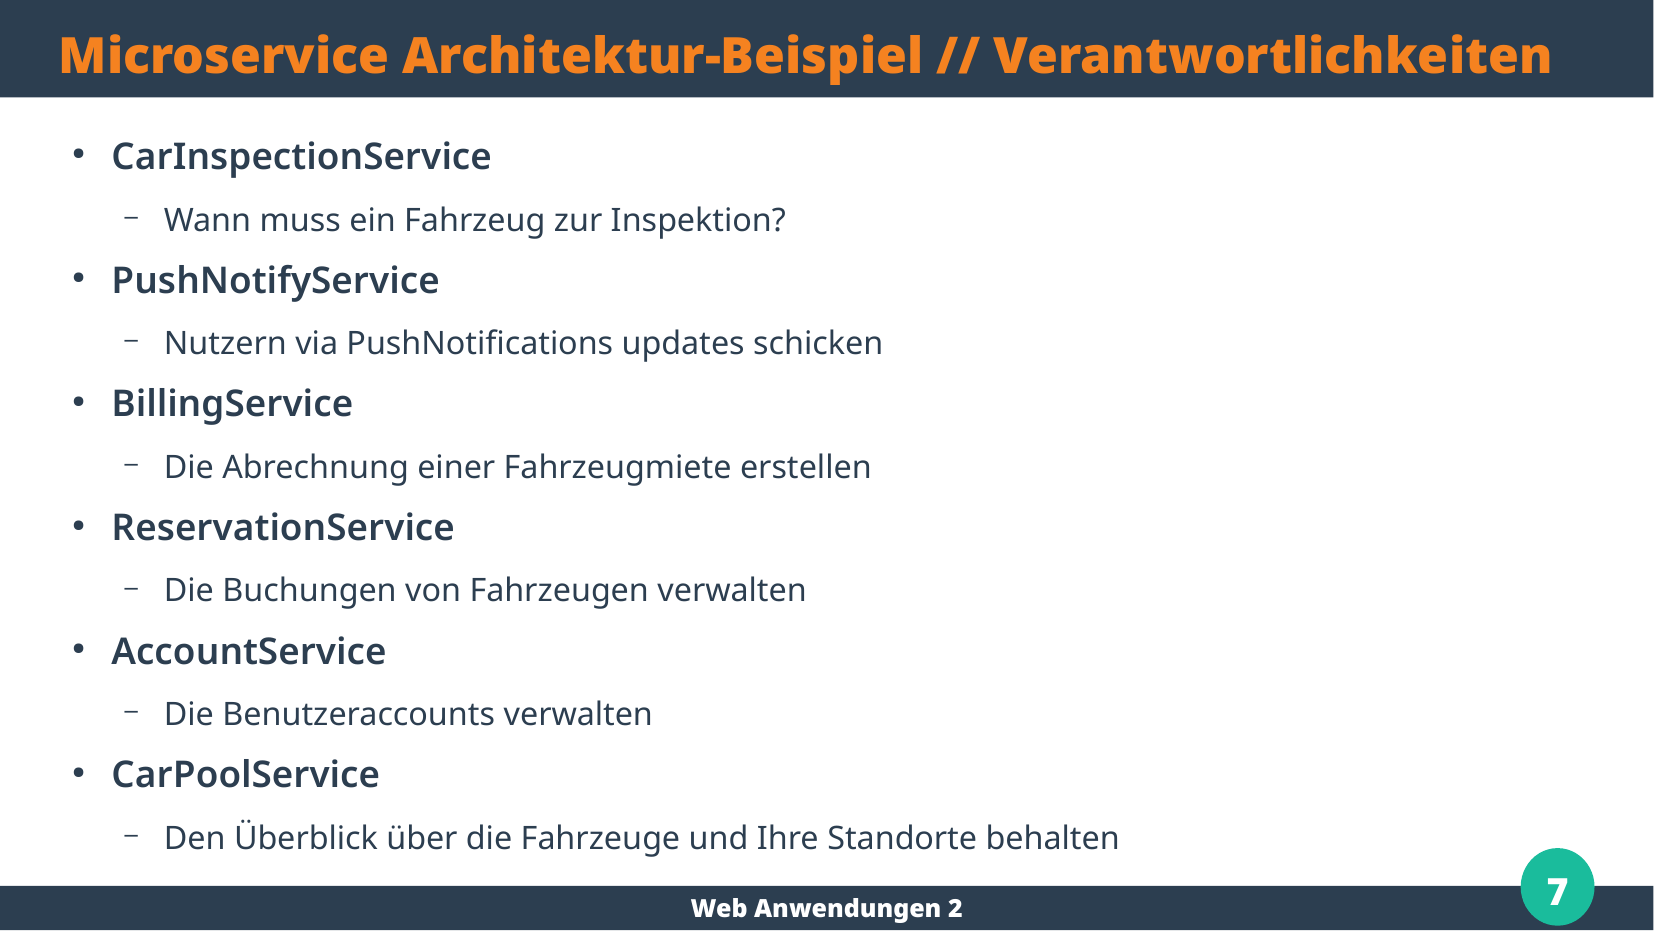

# Microservice Architektur-Beispiel // Verantwortlichkeiten
CarInspectionService
Wann muss ein Fahrzeug zur Inspektion?
PushNotifyService
Nutzern via PushNotifications updates schicken
BillingService
Die Abrechnung einer Fahrzeugmiete erstellen
ReservationService
Die Buchungen von Fahrzeugen verwalten
AccountService
Die Benutzeraccounts verwalten
CarPoolService
Den Überblick über die Fahrzeuge und Ihre Standorte behalten
7